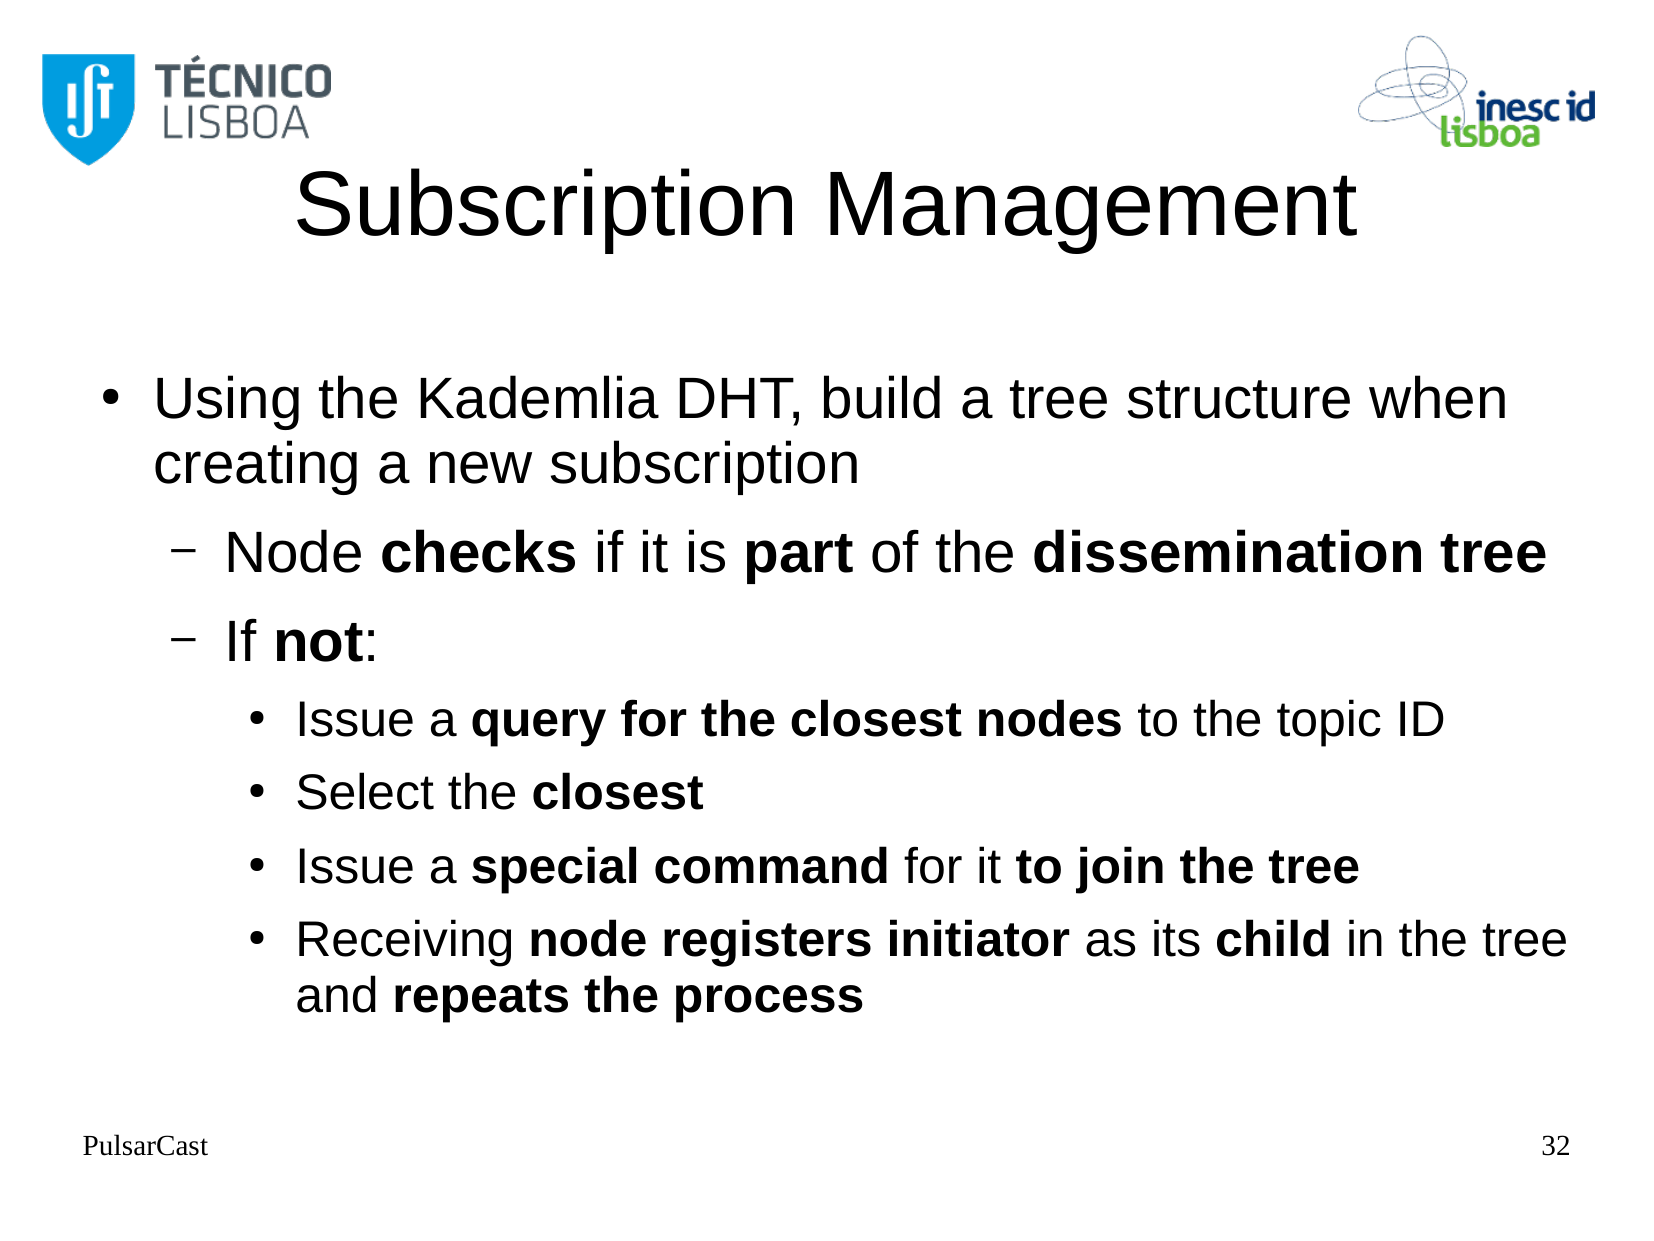

# Subscription Management
Using the Kademlia DHT, build a tree structure when creating a new subscription
Node checks if it is part of the dissemination tree
If not:
Issue a query for the closest nodes to the topic ID
Select the closest
Issue a special command for it to join the tree
Receiving node registers initiator as its child in the tree and repeats the process
PulsarCast
32